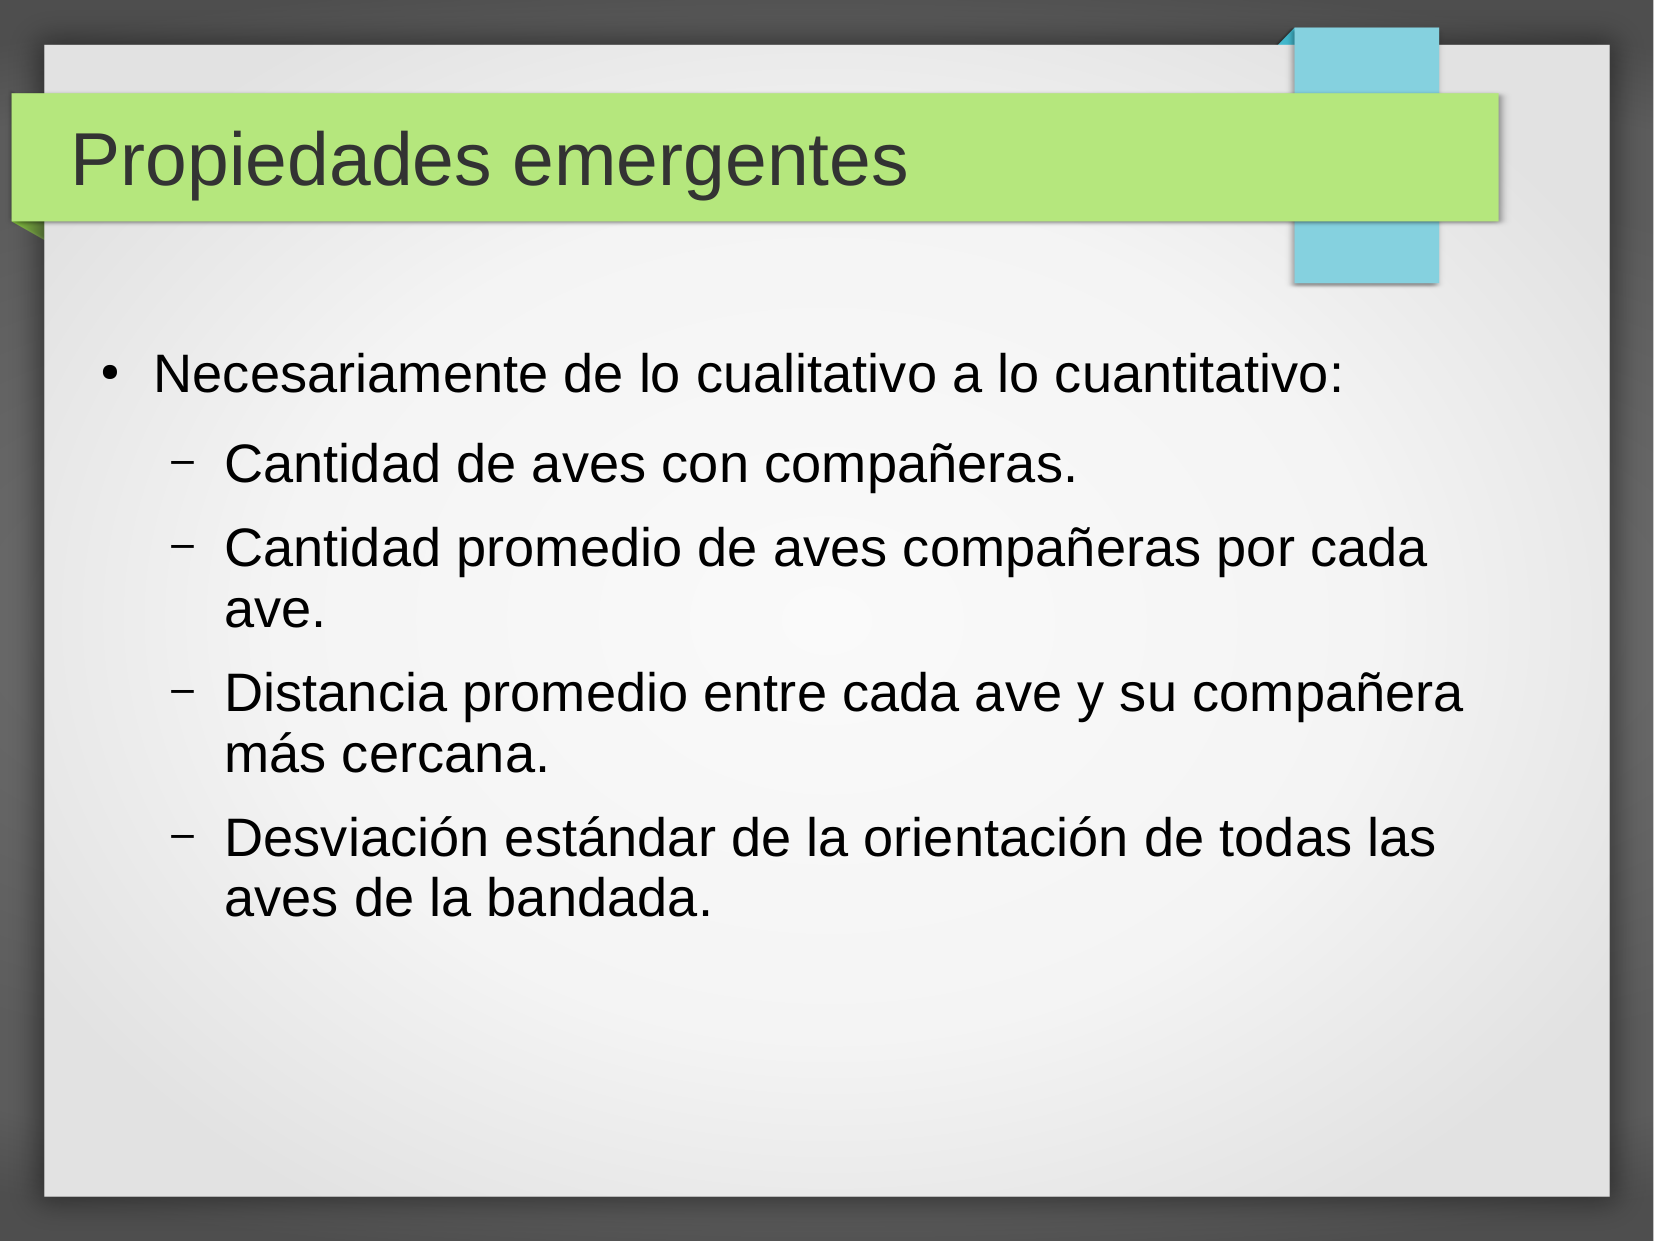

# Propiedades emergentes
Necesariamente de lo cualitativo a lo cuantitativo:
Cantidad de aves con compañeras.
Cantidad promedio de aves compañeras por cada ave.
Distancia promedio entre cada ave y su compañera más cercana.
Desviación estándar de la orientación de todas las aves de la bandada.